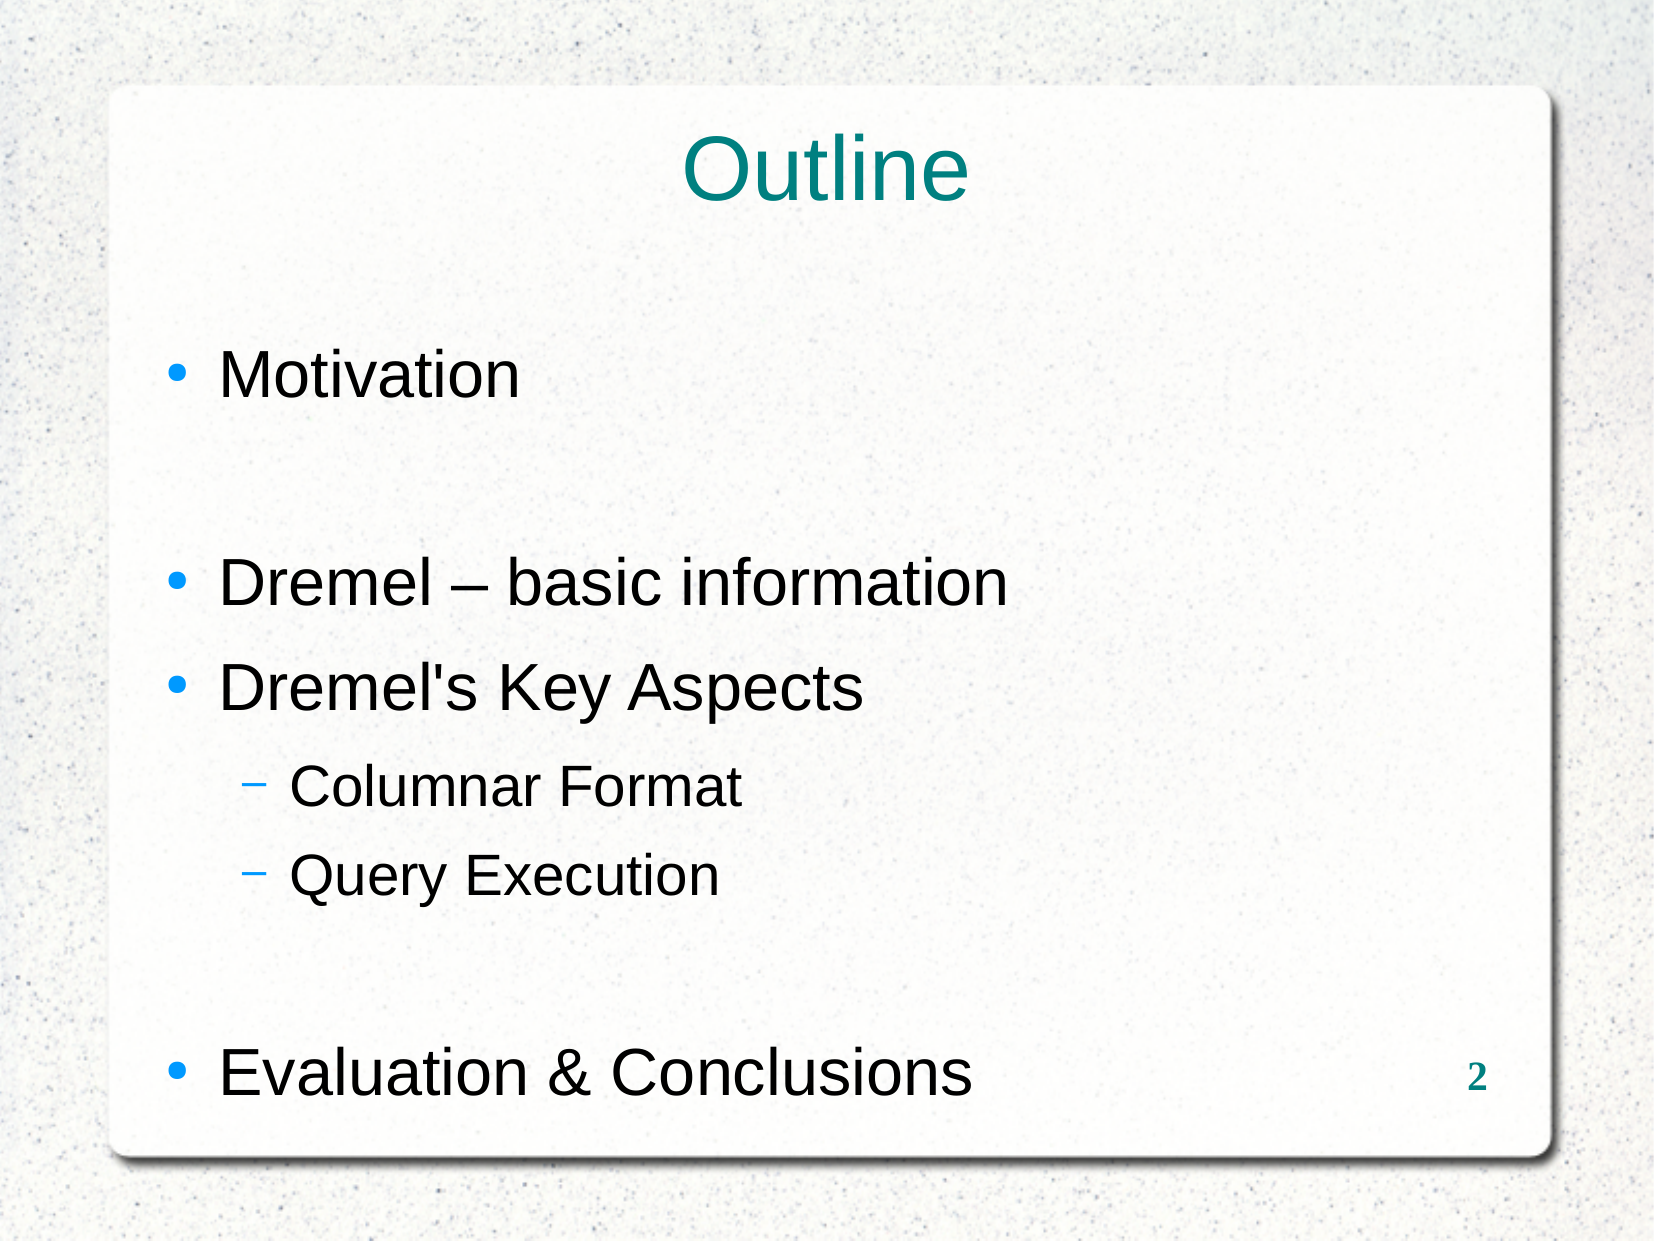

# Outline
Motivation
Dremel – basic information
Dremel's Key Aspects
Columnar Format
Query Execution
Evaluation & Conclusions
2